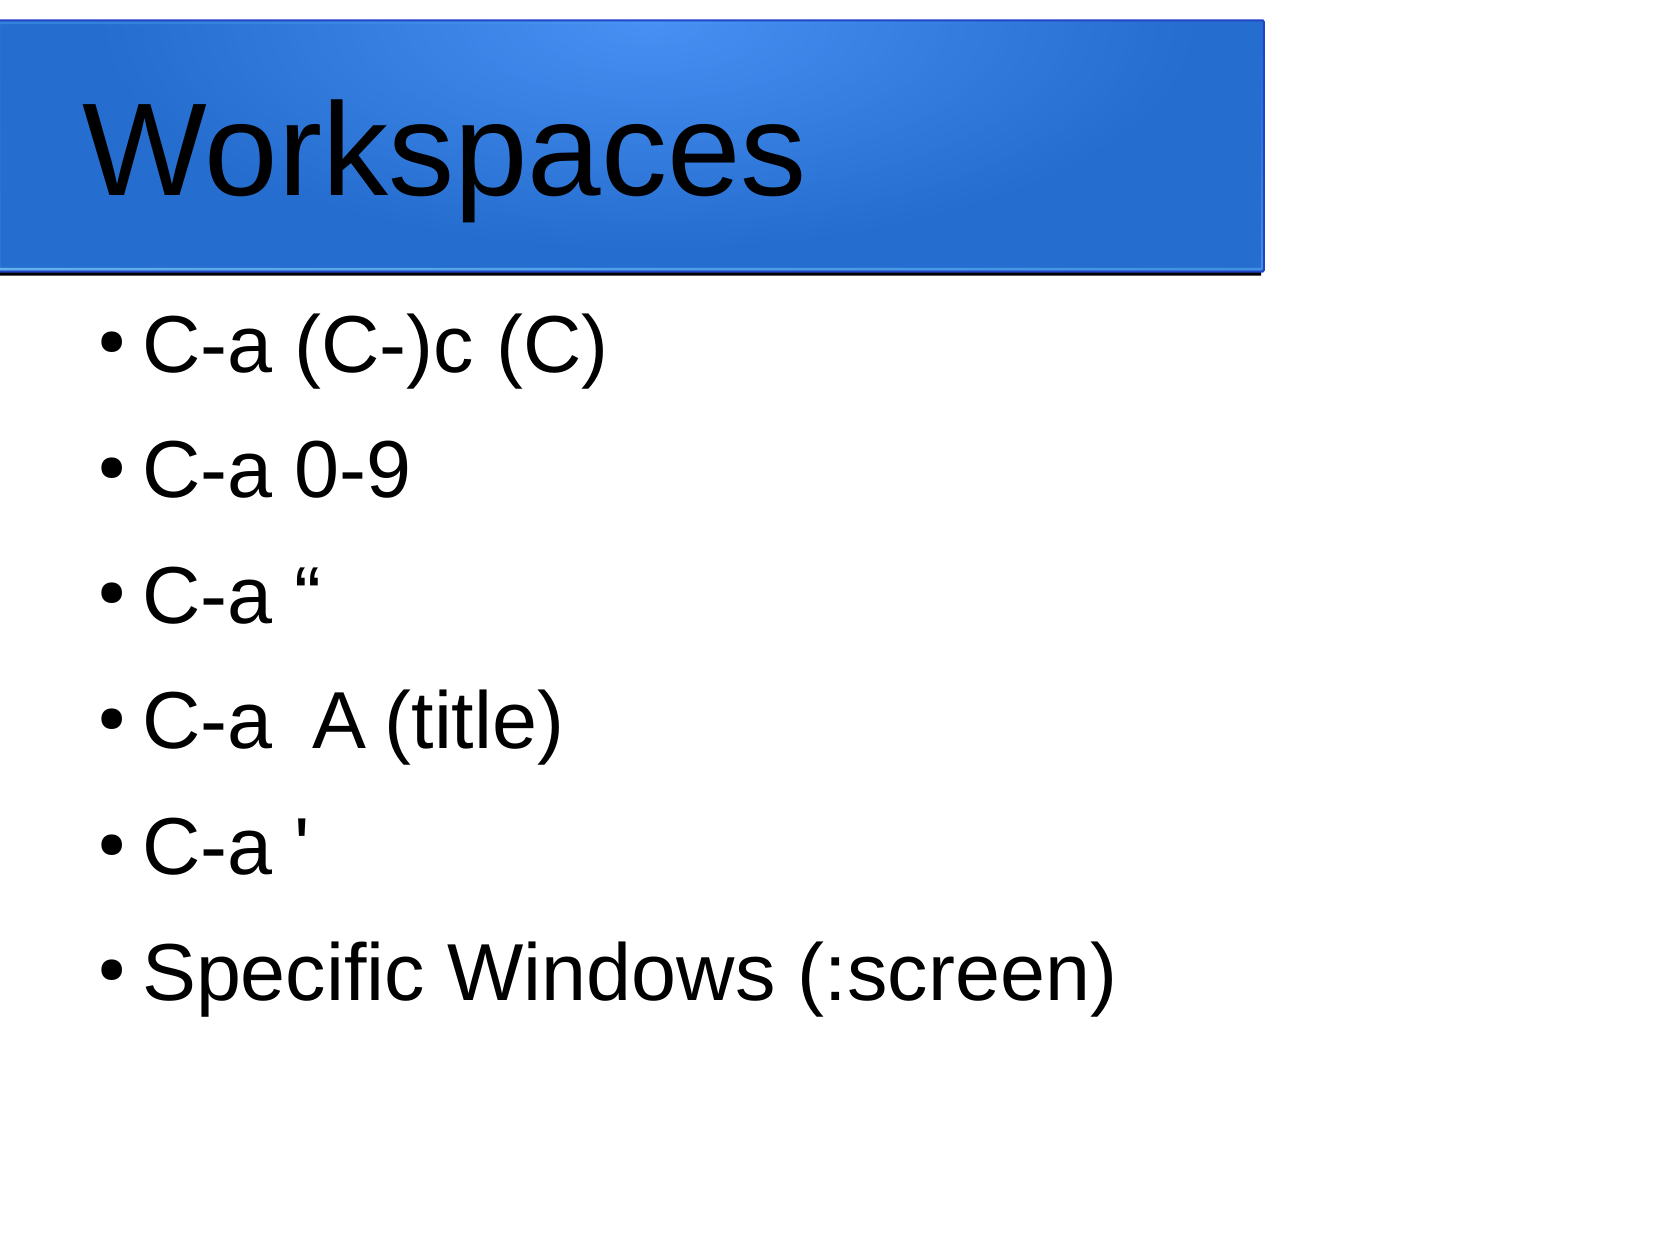

# Workspaces
C-a (C-)c (C)
C-a 0-9
C-a “
C-a A (title)
C-a '
Specific Windows (:screen)